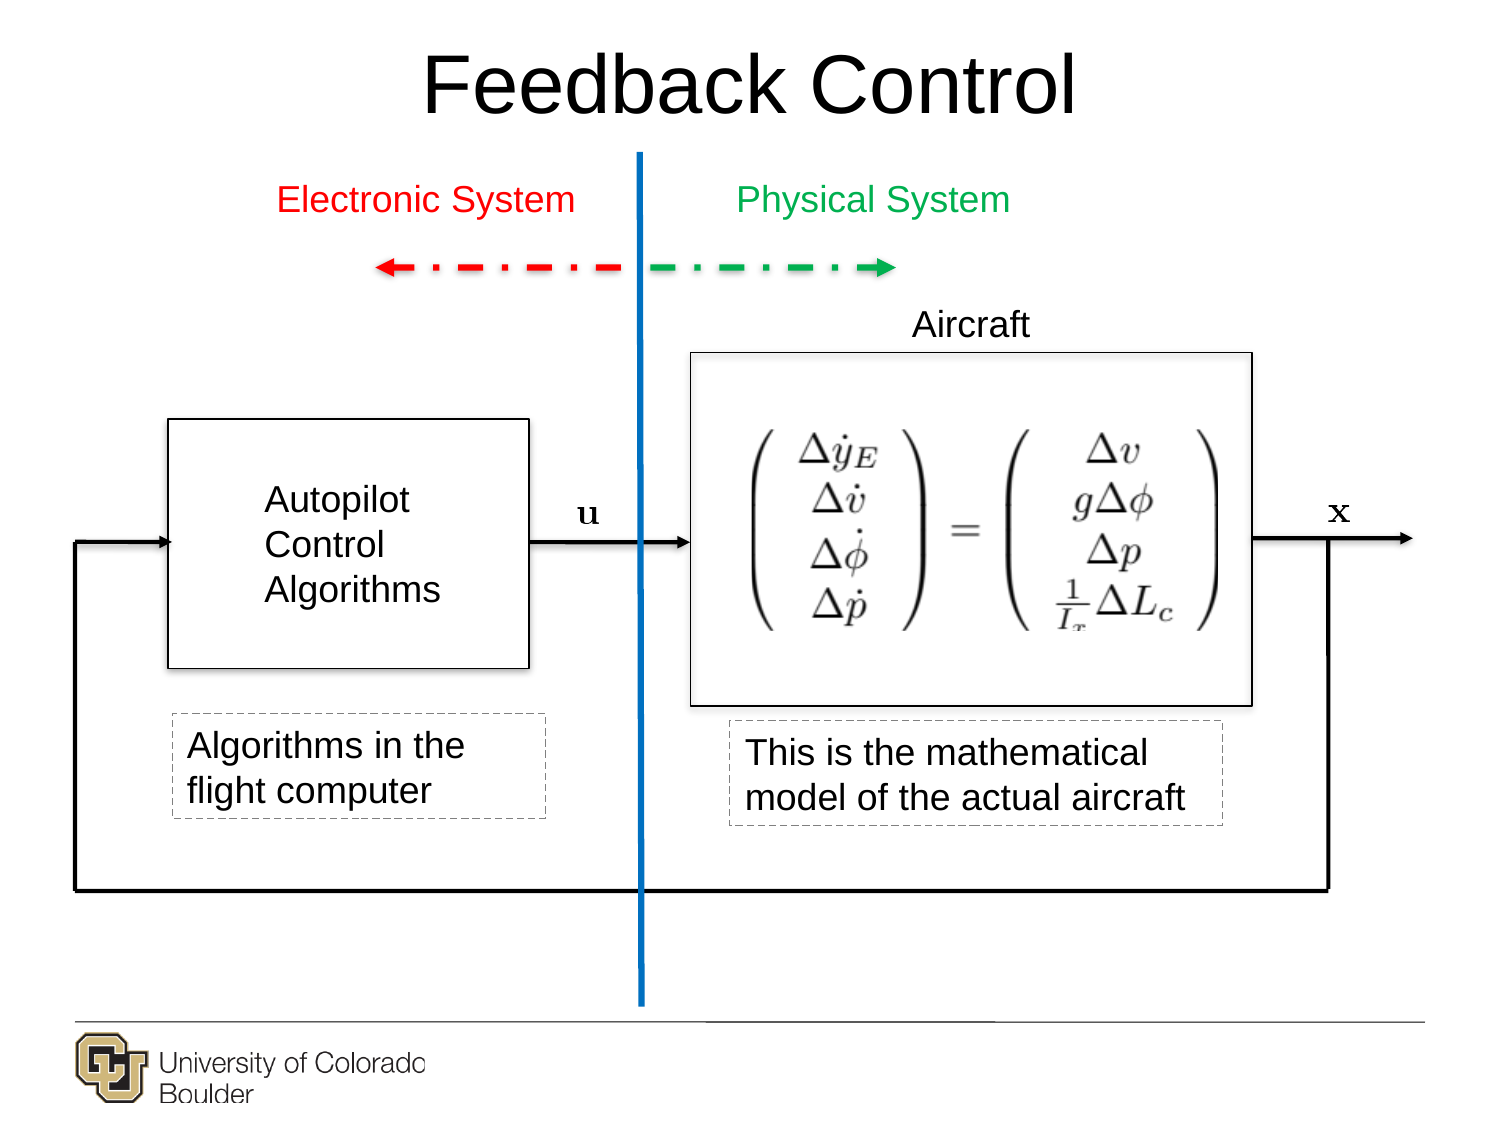

# Feedback Control
Physical System
Electronic System
Aircraft
Autopilot
Control
Algorithms
Algorithms in the flight computer
This is the mathematical model of the actual aircraft